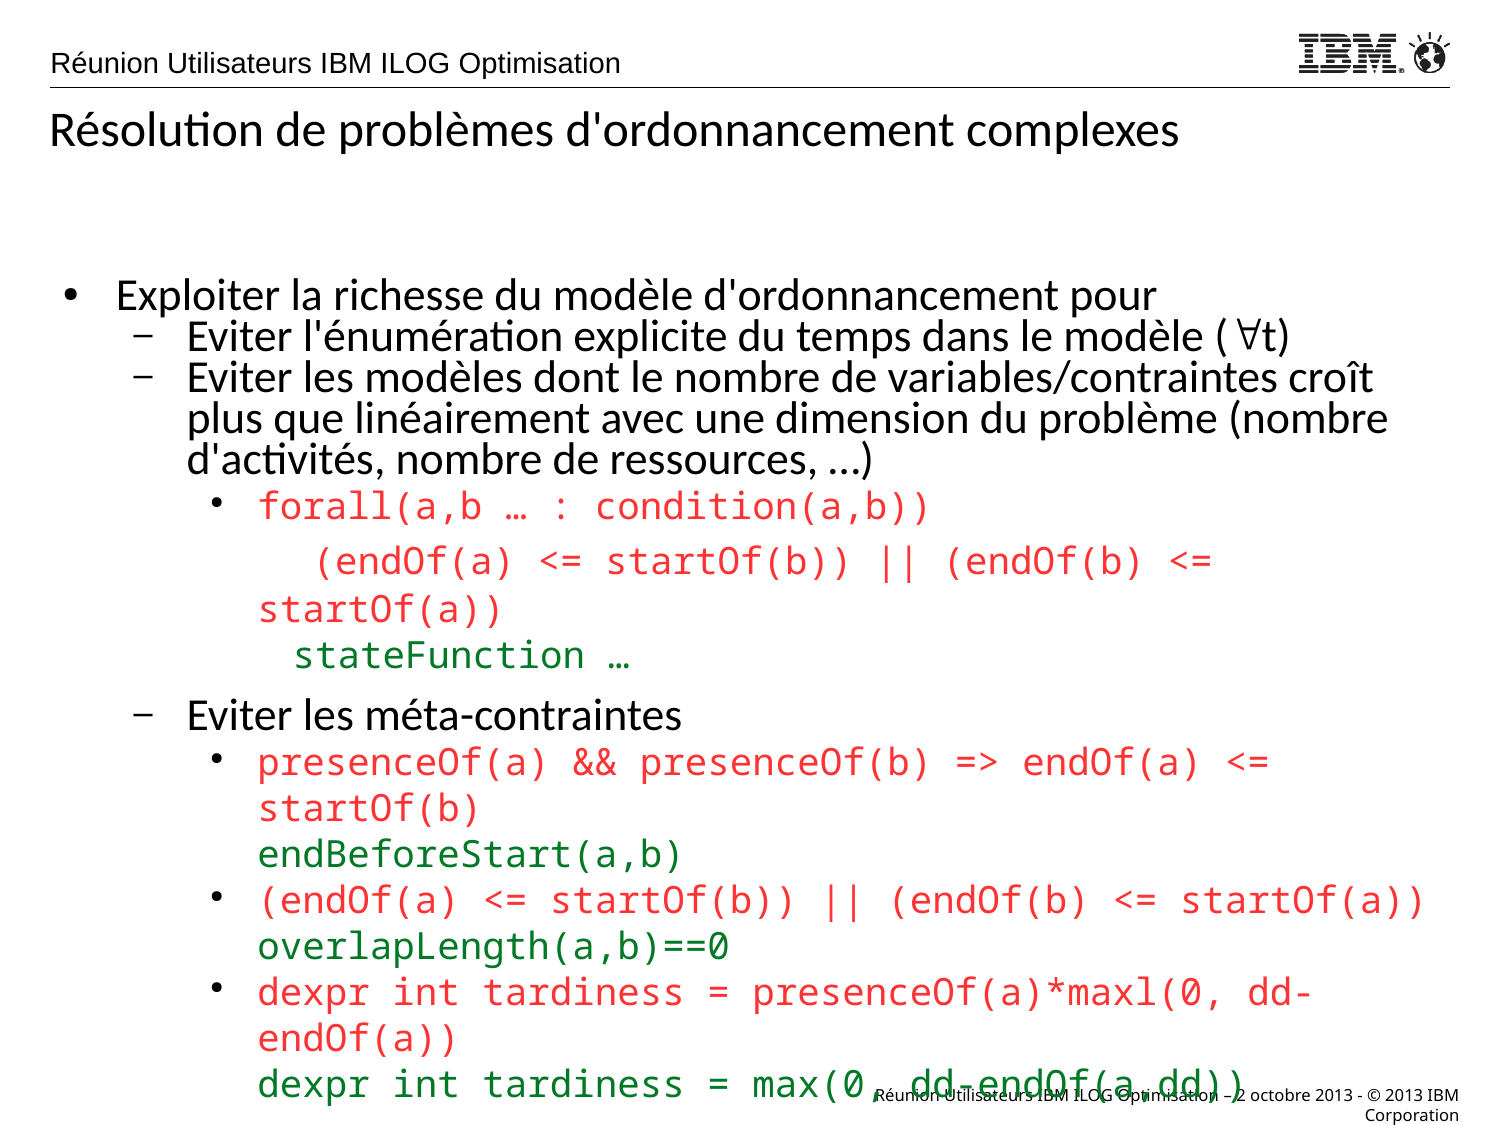

# Résolution de problèmes d'ordonnancement complexes
Exploiter la richesse du modèle d'ordonnancement pour
Eviter l'énumération explicite du temps dans le modèle (t)
Eviter les modèles dont le nombre de variables/contraintes croît plus que linéairement avec une dimension du problème (nombre d'activités, nombre de ressources, …)
forall(a,b … : condition(a,b))
 (endOf(a) <= startOf(b)) || (endOf(b) <= startOf(a))
 stateFunction …
Eviter les méta-contraintes
presenceOf(a) && presenceOf(b) => endOf(a) <= startOf(b)
endBeforeStart(a,b)
(endOf(a) <= startOf(b)) || (endOf(b) <= startOf(a))
overlapLength(a,b)==0
dexpr int tardiness = presenceOf(a)*maxl(0, dd-endOf(a))
dexpr int tardiness = max(0, dd-endOf(a,dd))
Eviter les variables de décisions inutiles